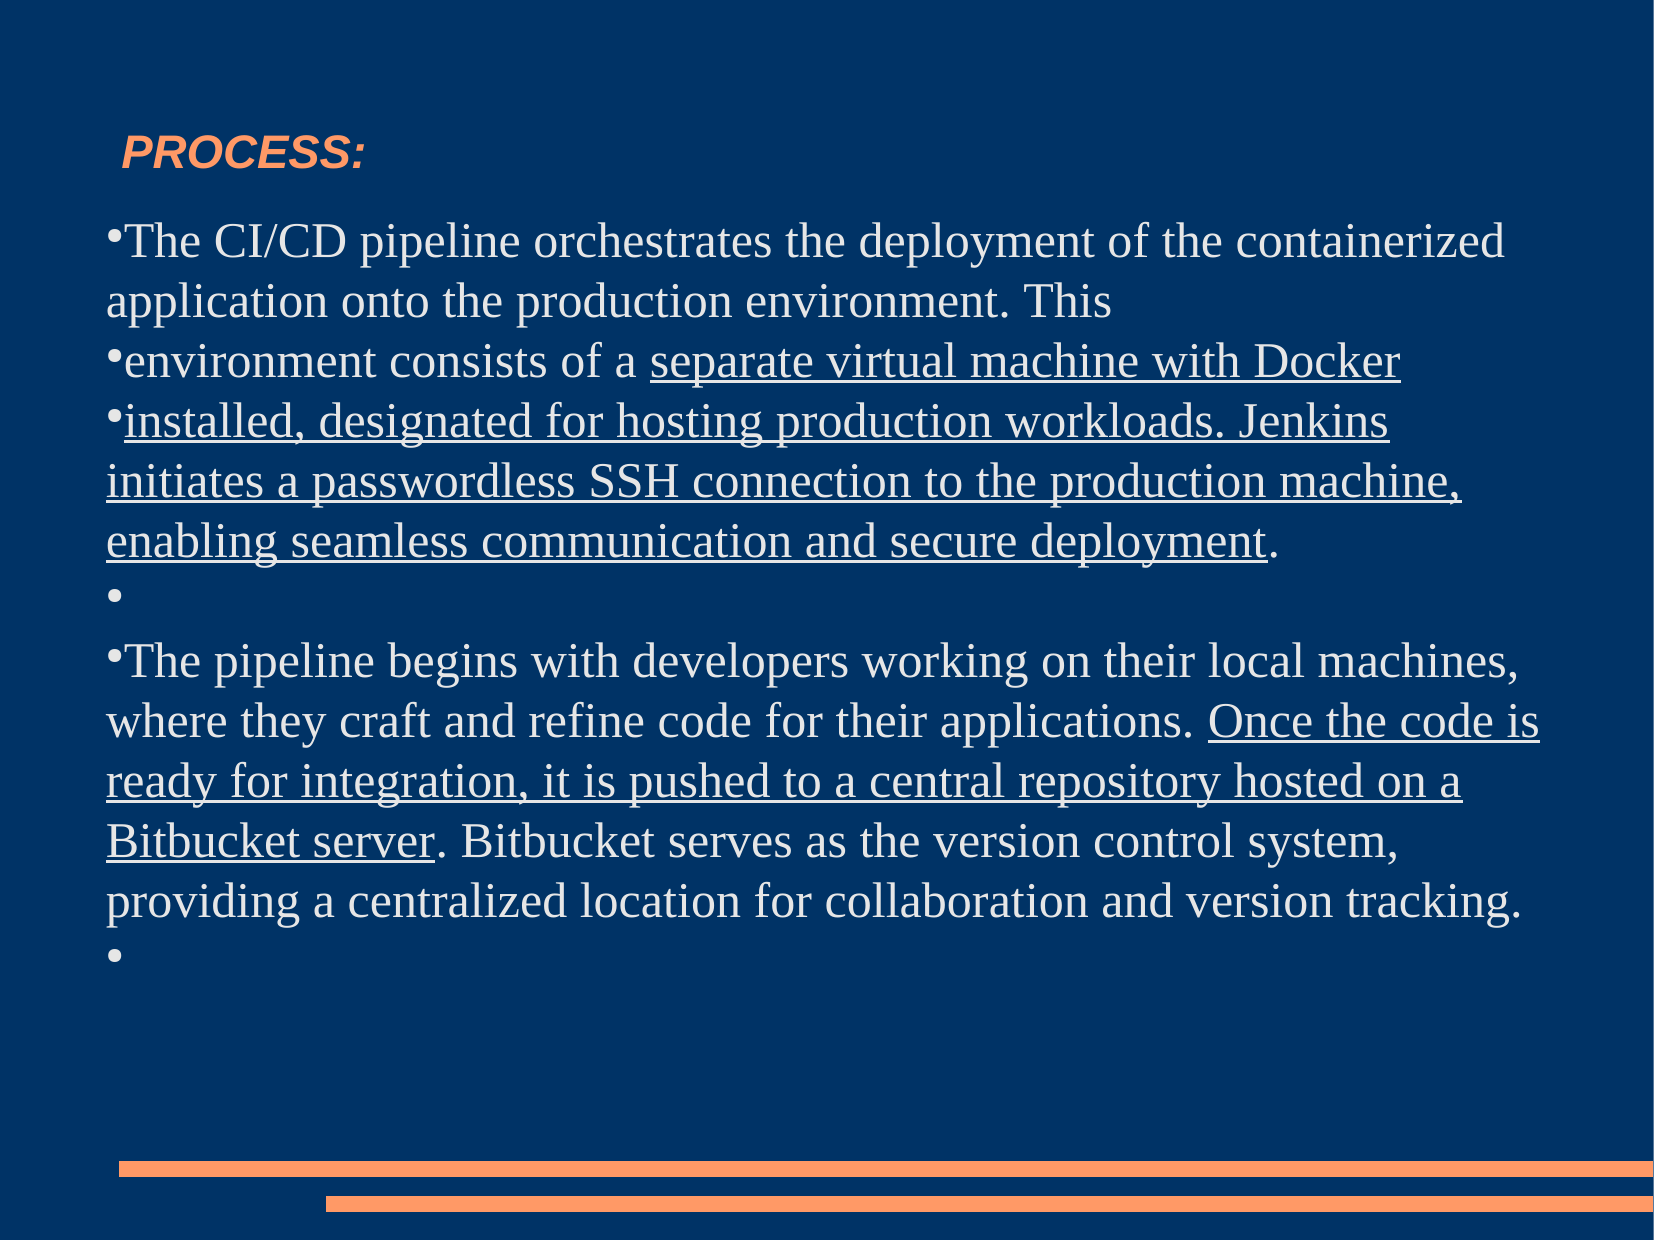

# PROCESS:
The CI/CD pipeline orchestrates the deployment of the containerized application onto the production environment. This
environment consists of a separate virtual machine with Docker
installed, designated for hosting production workloads. Jenkins initiates a passwordless SSH connection to the production machine, enabling seamless communication and secure deployment.
The pipeline begins with developers working on their local machines, where they craft and refine code for their applications. Once the code is ready for integration, it is pushed to a central repository hosted on a Bitbucket server. Bitbucket serves as the version control system, providing a centralized location for collaboration and version tracking.